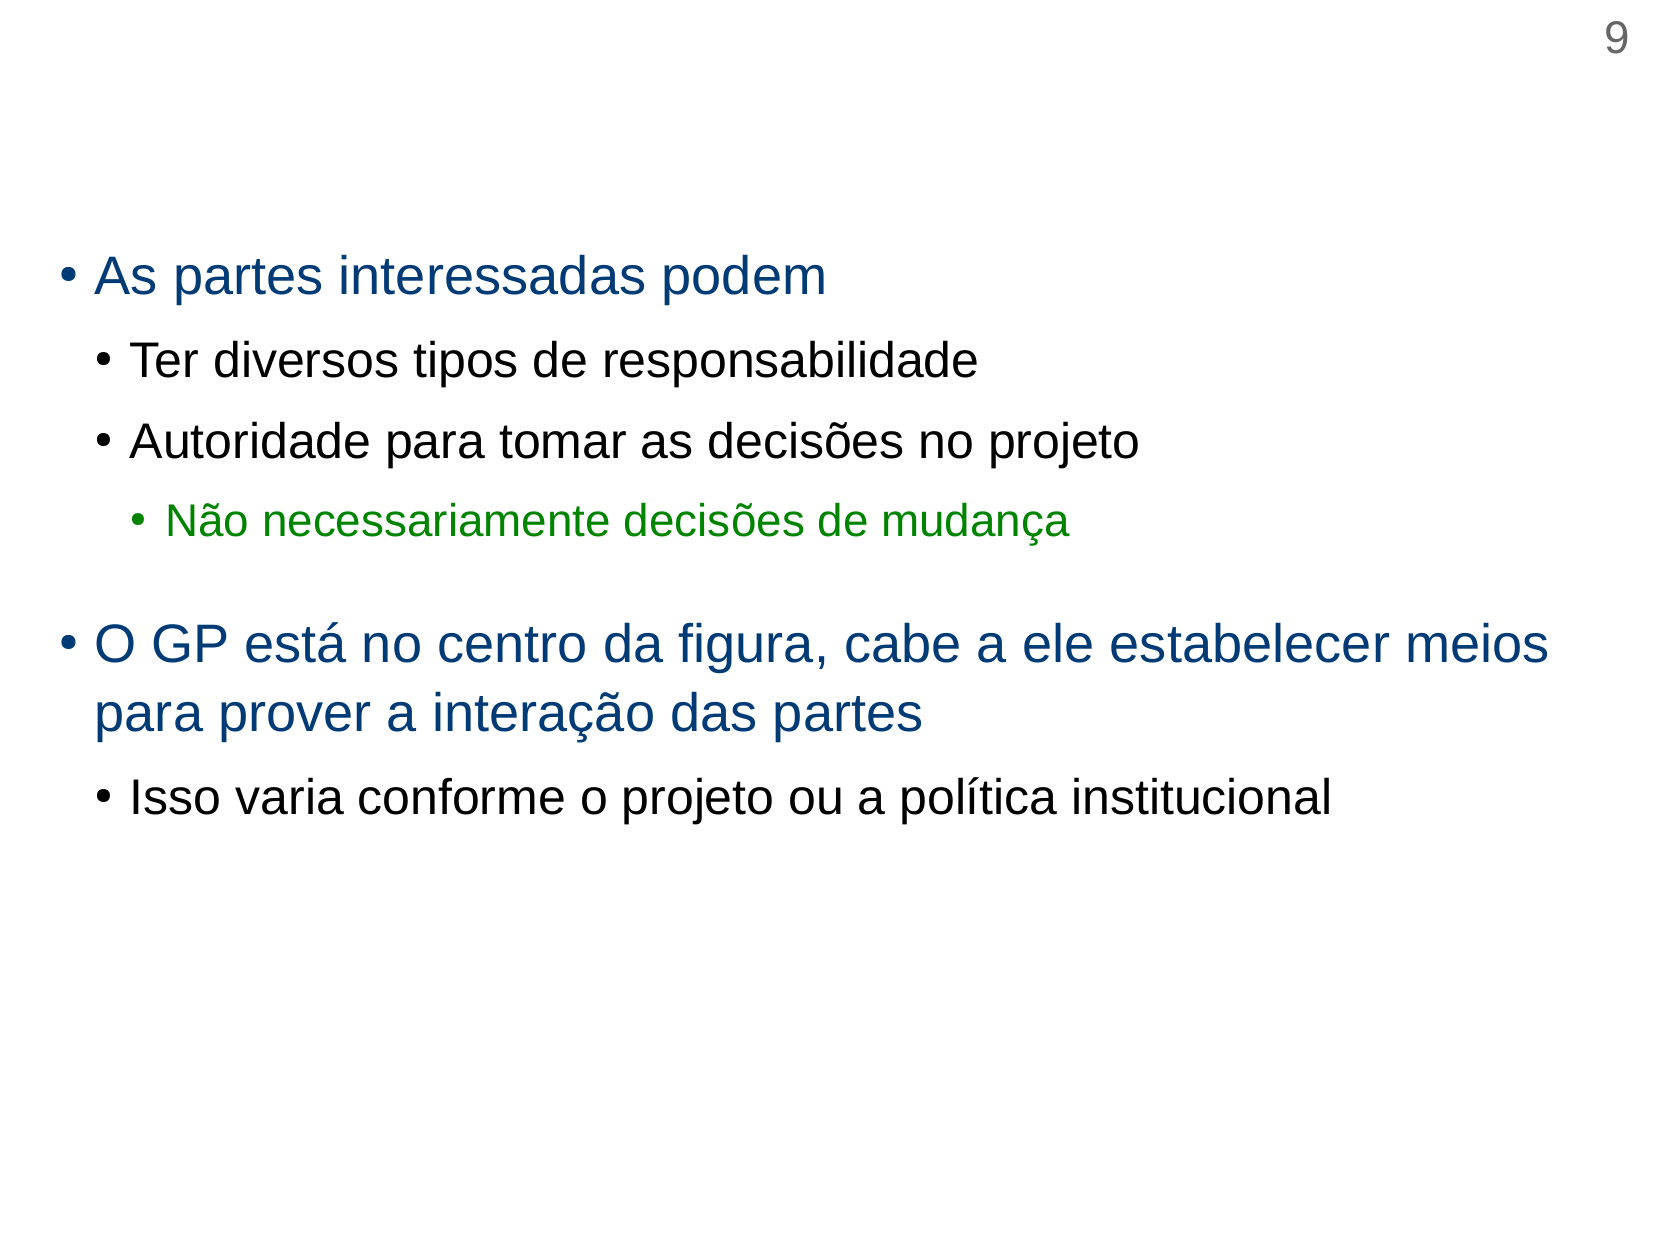

9
#
As partes interessadas podem
Ter diversos tipos de responsabilidade
Autoridade para tomar as decisões no projeto
Não necessariamente decisões de mudança
O GP está no centro da figura, cabe a ele estabelecer meios para prover a interação das partes
Isso varia conforme o projeto ou a política institucional